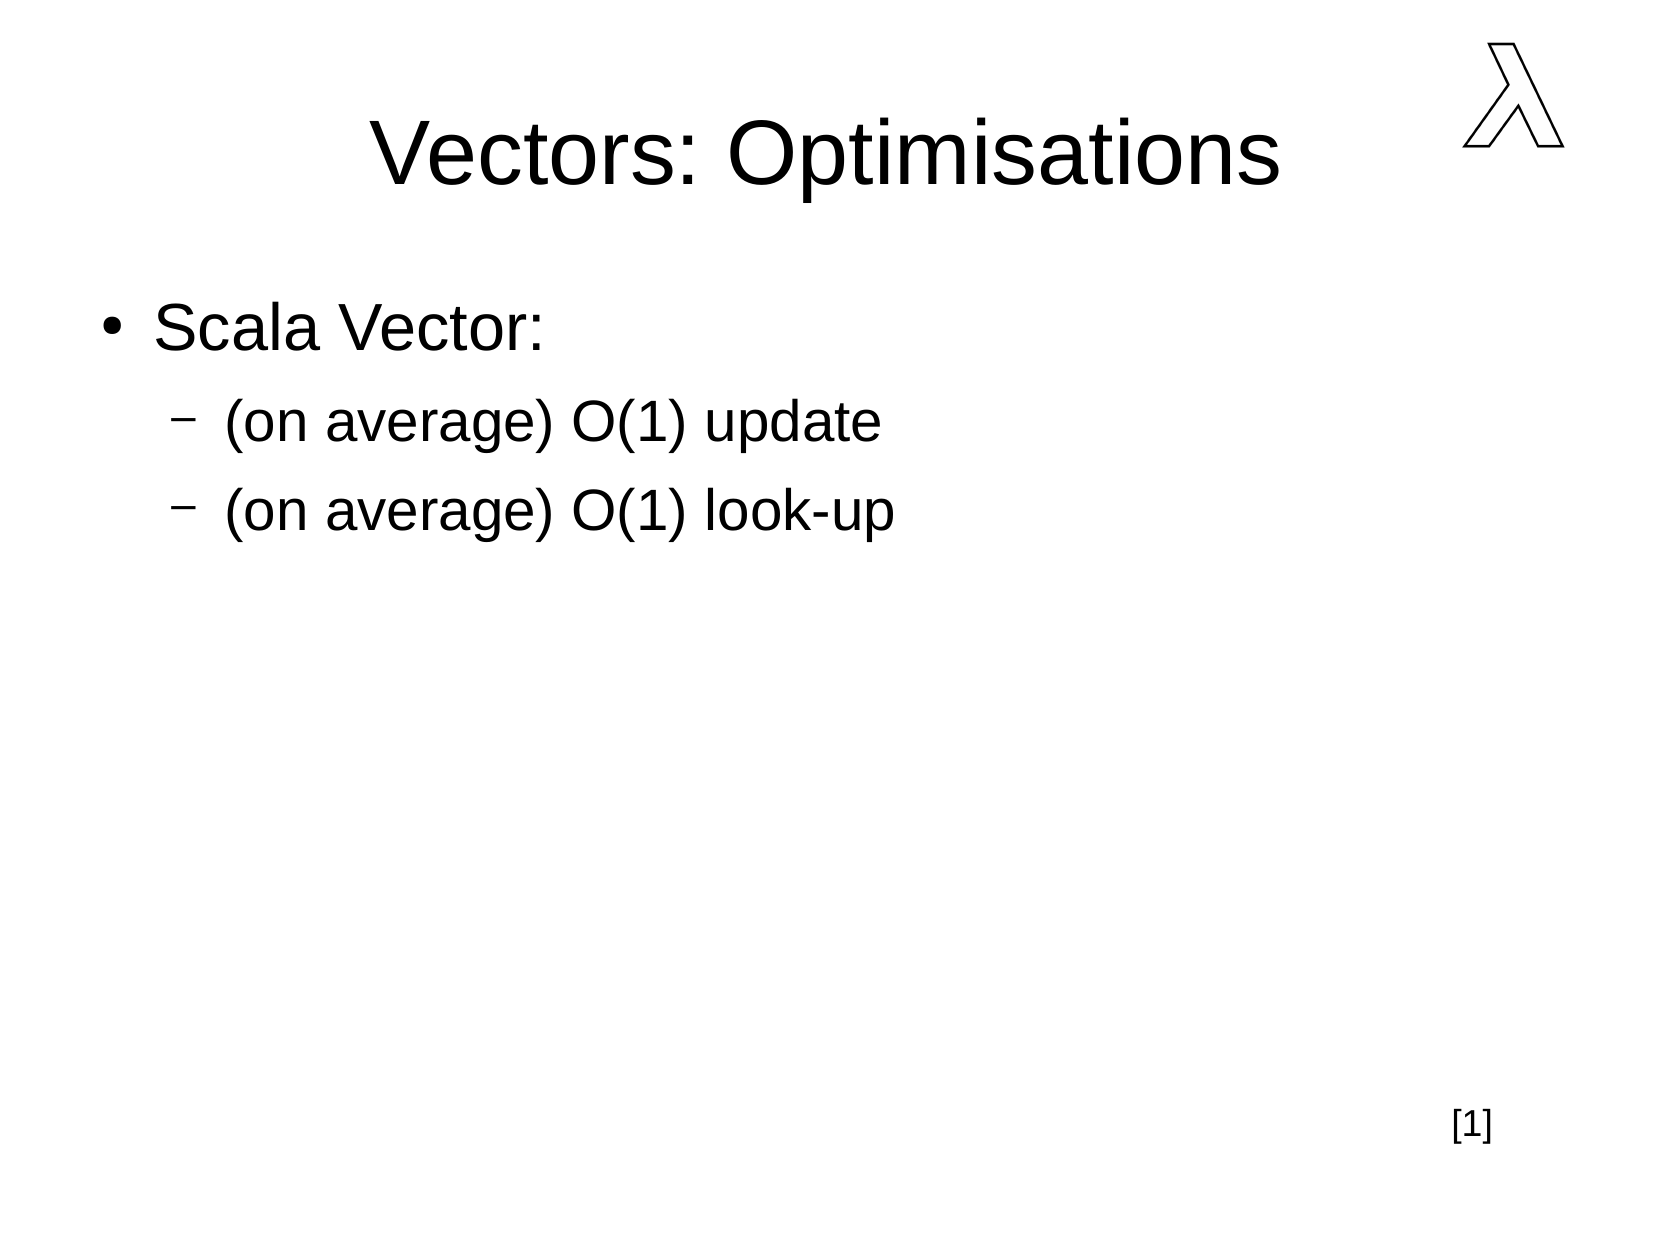

# Vectors: Optimisations
Scala Vector:
(on average) O(1) update
(on average) O(1) look-up
[1]